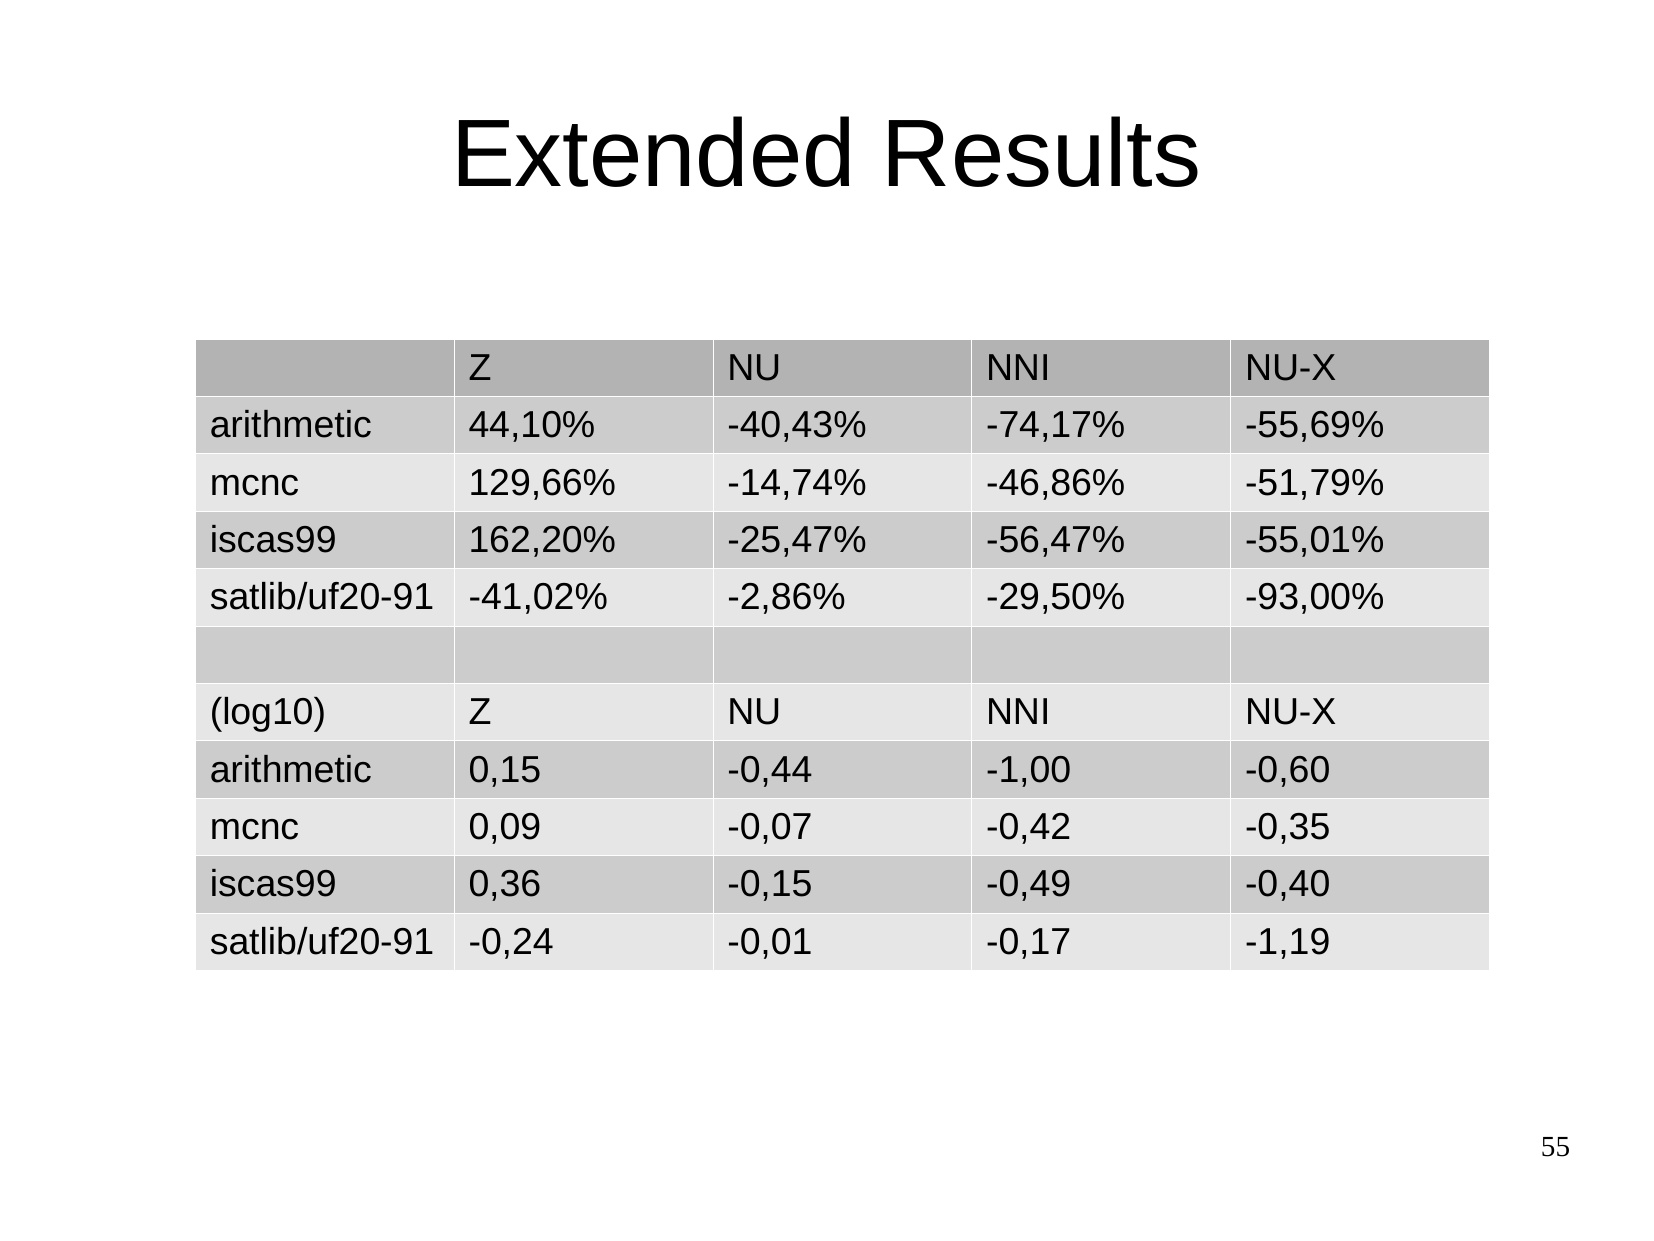

# Extended Results
| | Z | NU | NNI | NU-X |
| --- | --- | --- | --- | --- |
| arithmetic | 44,10% | -40,43% | -74,17% | -55,69% |
| mcnc | 129,66% | -14,74% | -46,86% | -51,79% |
| iscas99 | 162,20% | -25,47% | -56,47% | -55,01% |
| satlib/uf20-91 | -41,02% | -2,86% | -29,50% | -93,00% |
| | | | | |
| (log10) | Z | NU | NNI | NU-X |
| arithmetic | 0,15 | -0,44 | -1,00 | -0,60 |
| mcnc | 0,09 | -0,07 | -0,42 | -0,35 |
| iscas99 | 0,36 | -0,15 | -0,49 | -0,40 |
| satlib/uf20-91 | -0,24 | -0,01 | -0,17 | -1,19 |
55